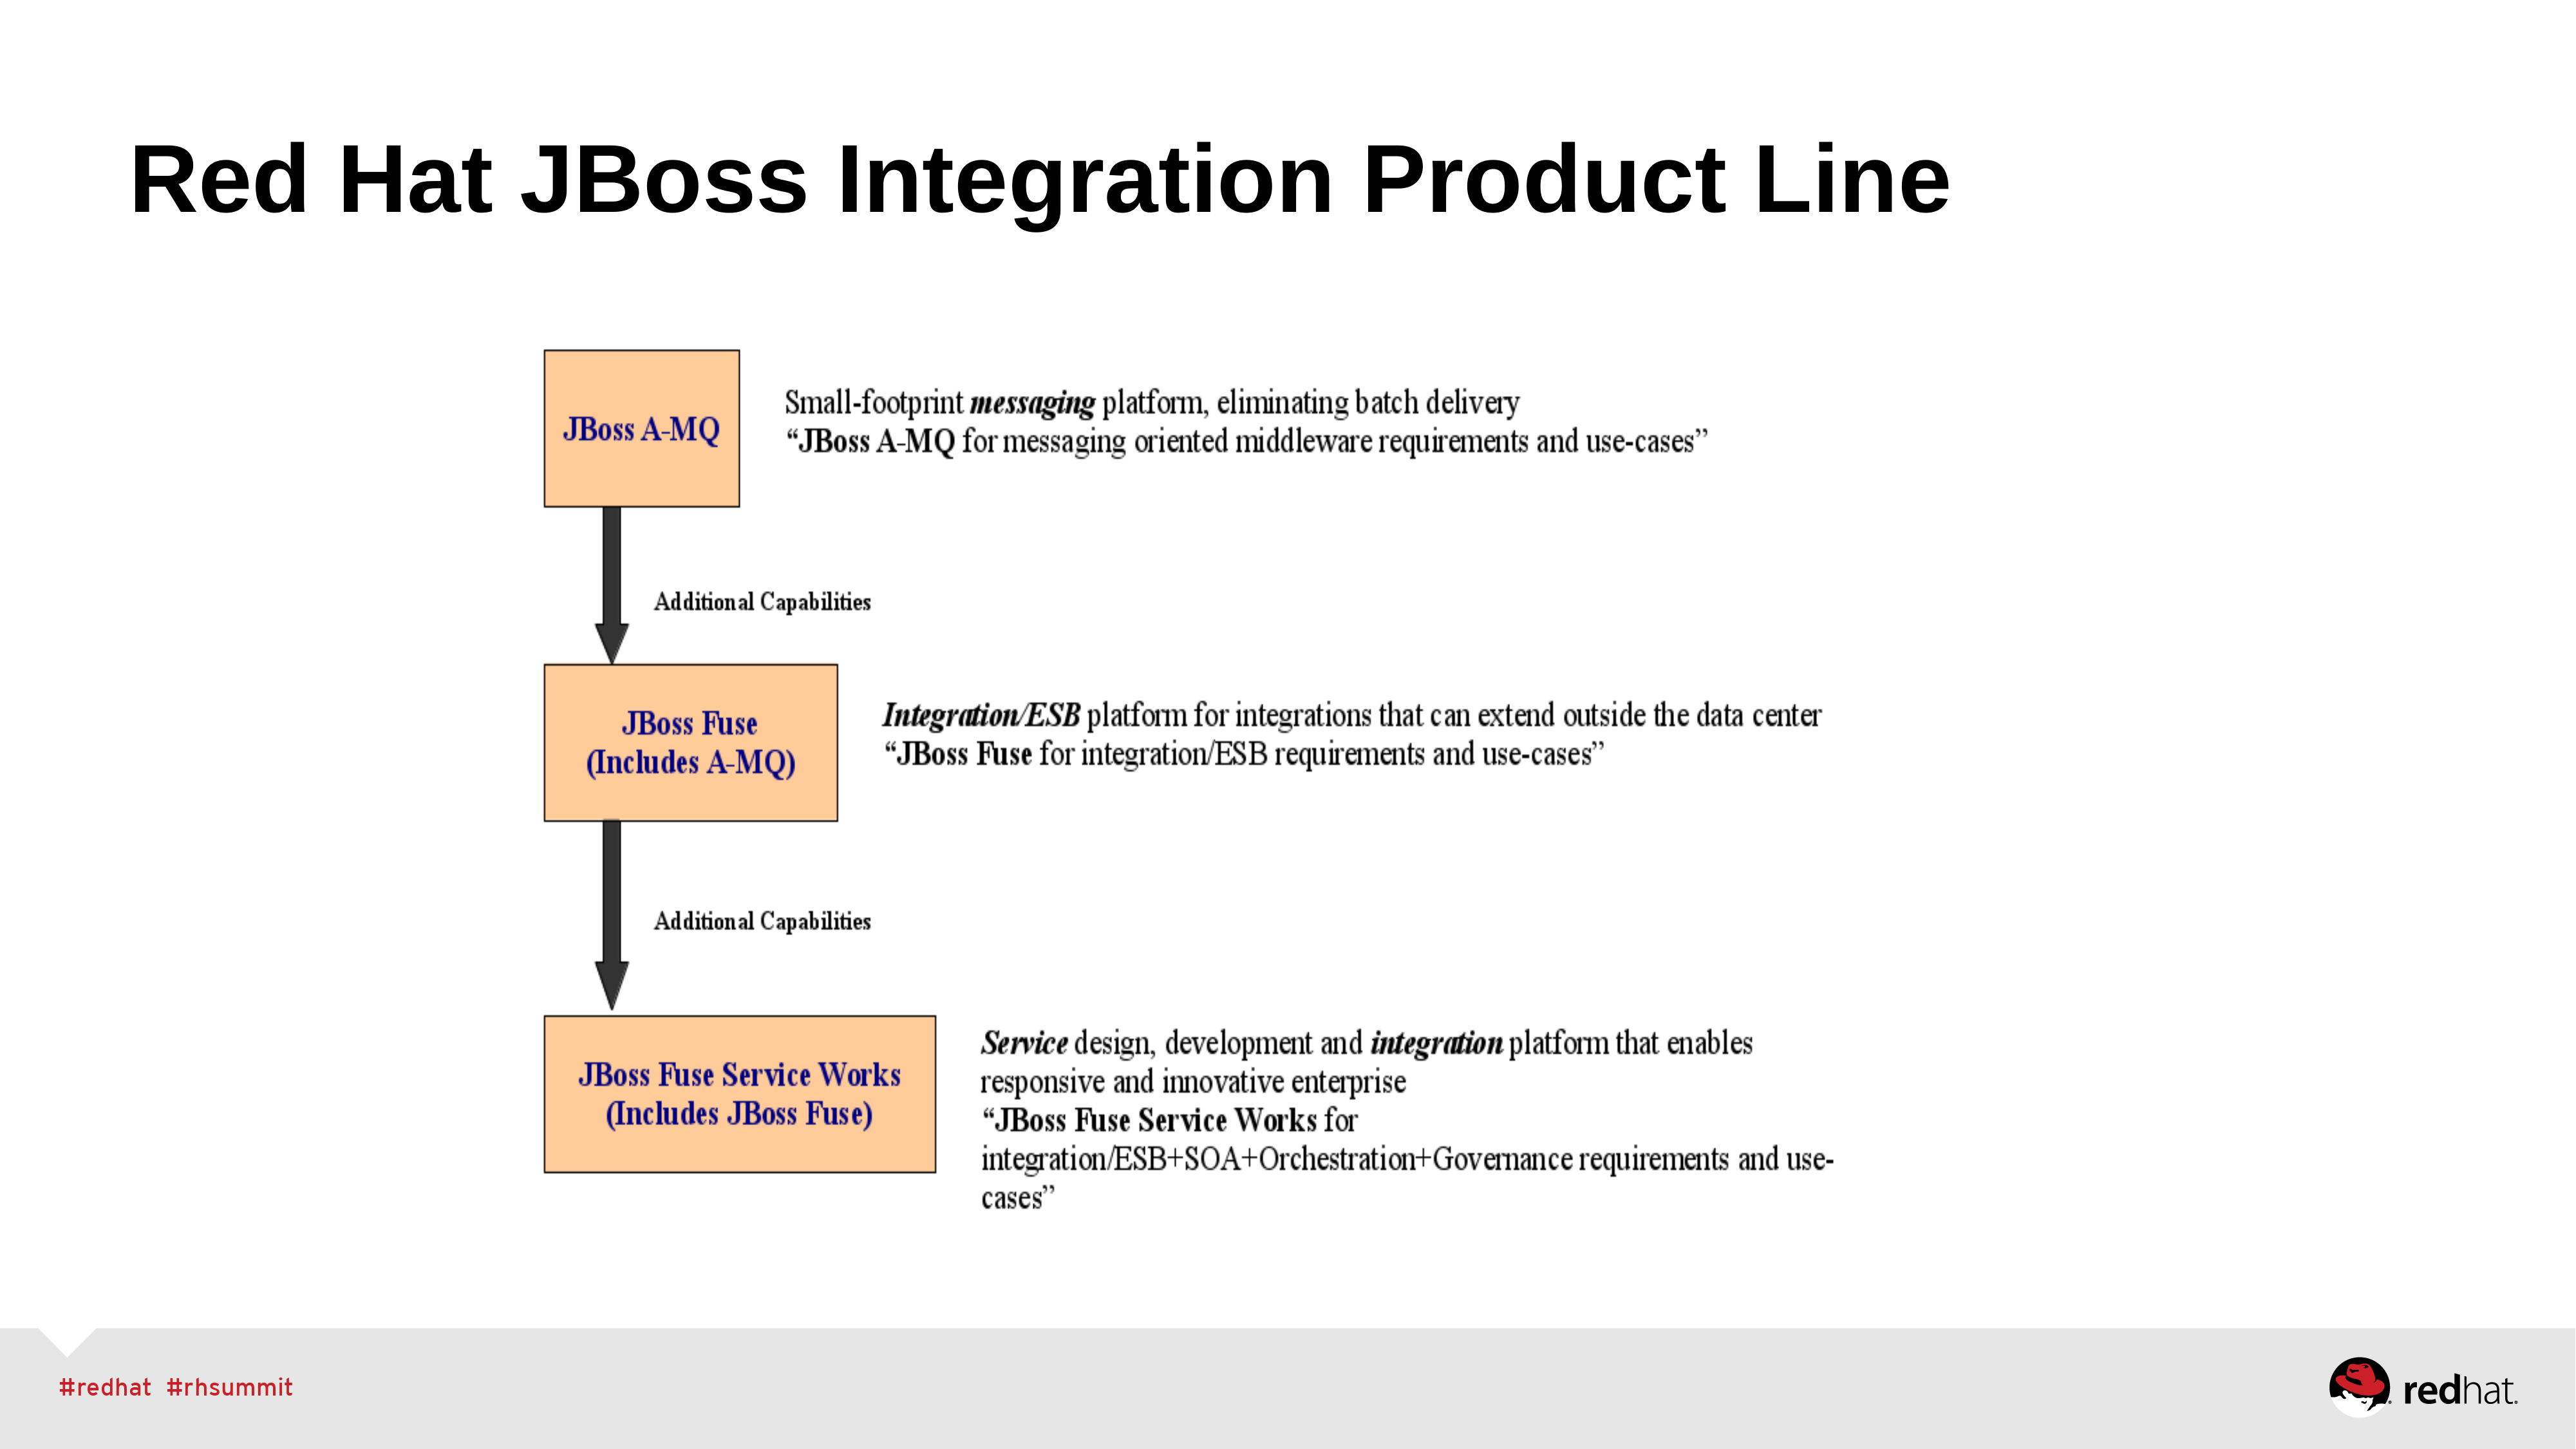

# Red Hat JBoss Integration Product Line